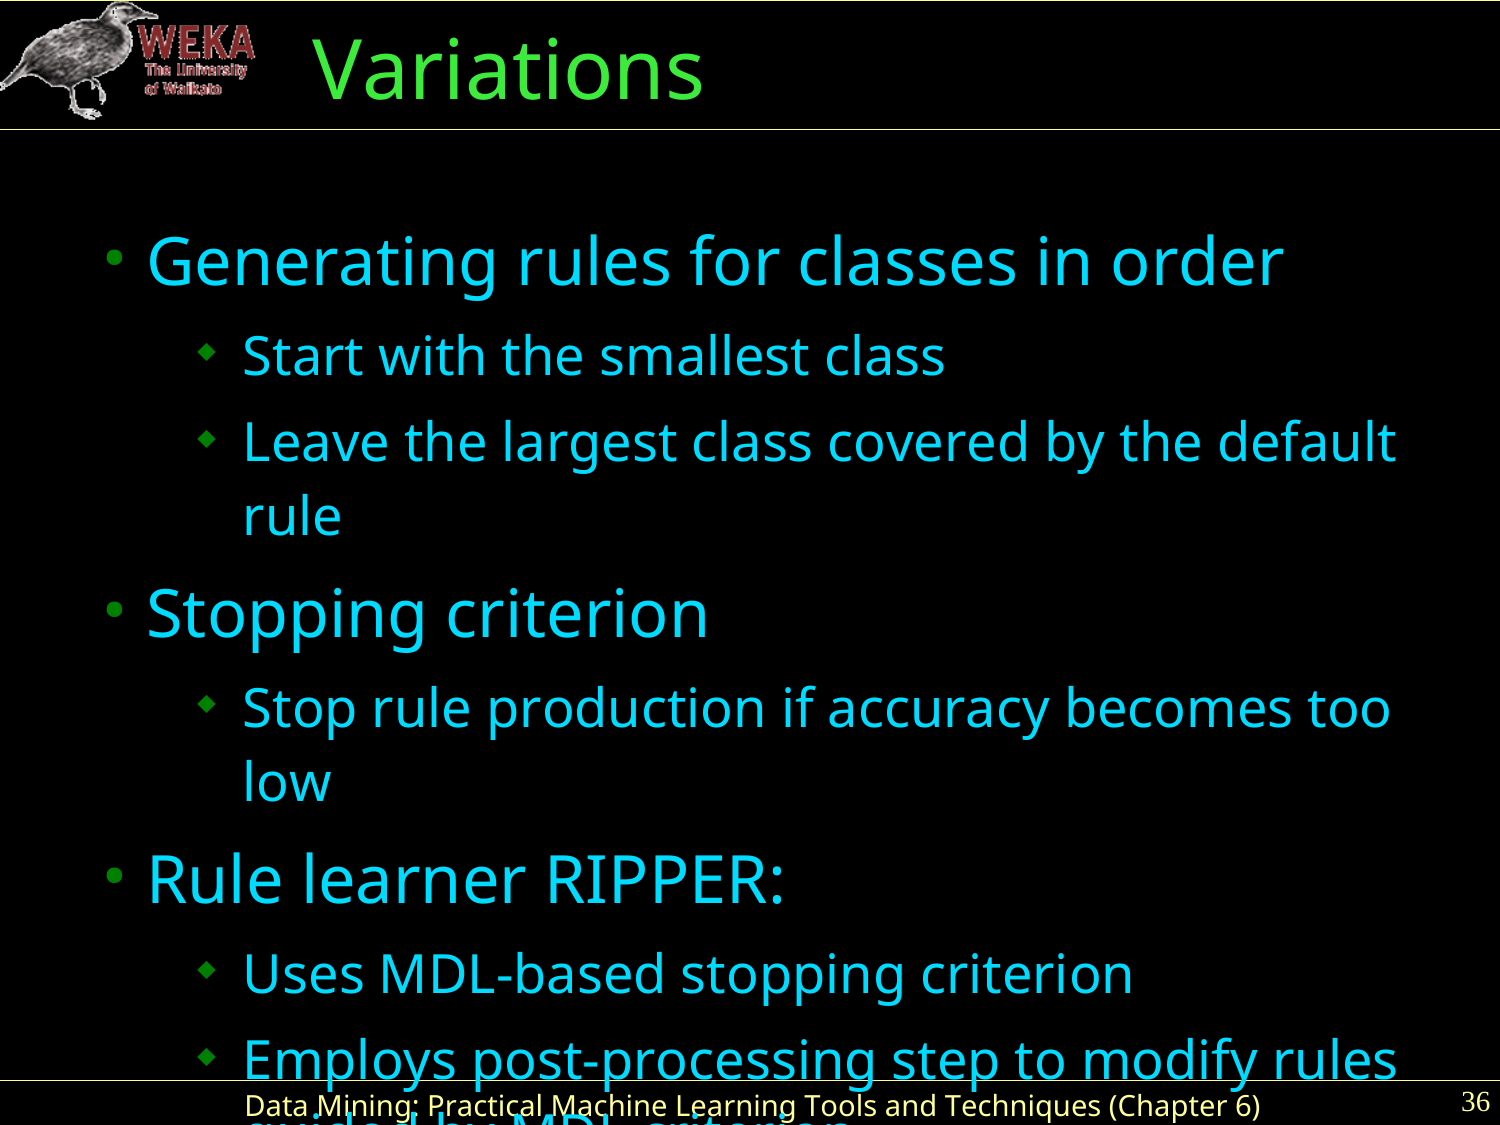

# Variations
Generating rules for classes in order
Start with the smallest class
Leave the largest class covered by the default rule
Stopping criterion
Stop rule production if accuracy becomes too low
Rule learner RIPPER:
Uses MDL-based stopping criterion
Employs post-processing step to modify rules guided by MDL criterion
Data Mining: Practical Machine Learning Tools and Techniques (Chapter 6)
36